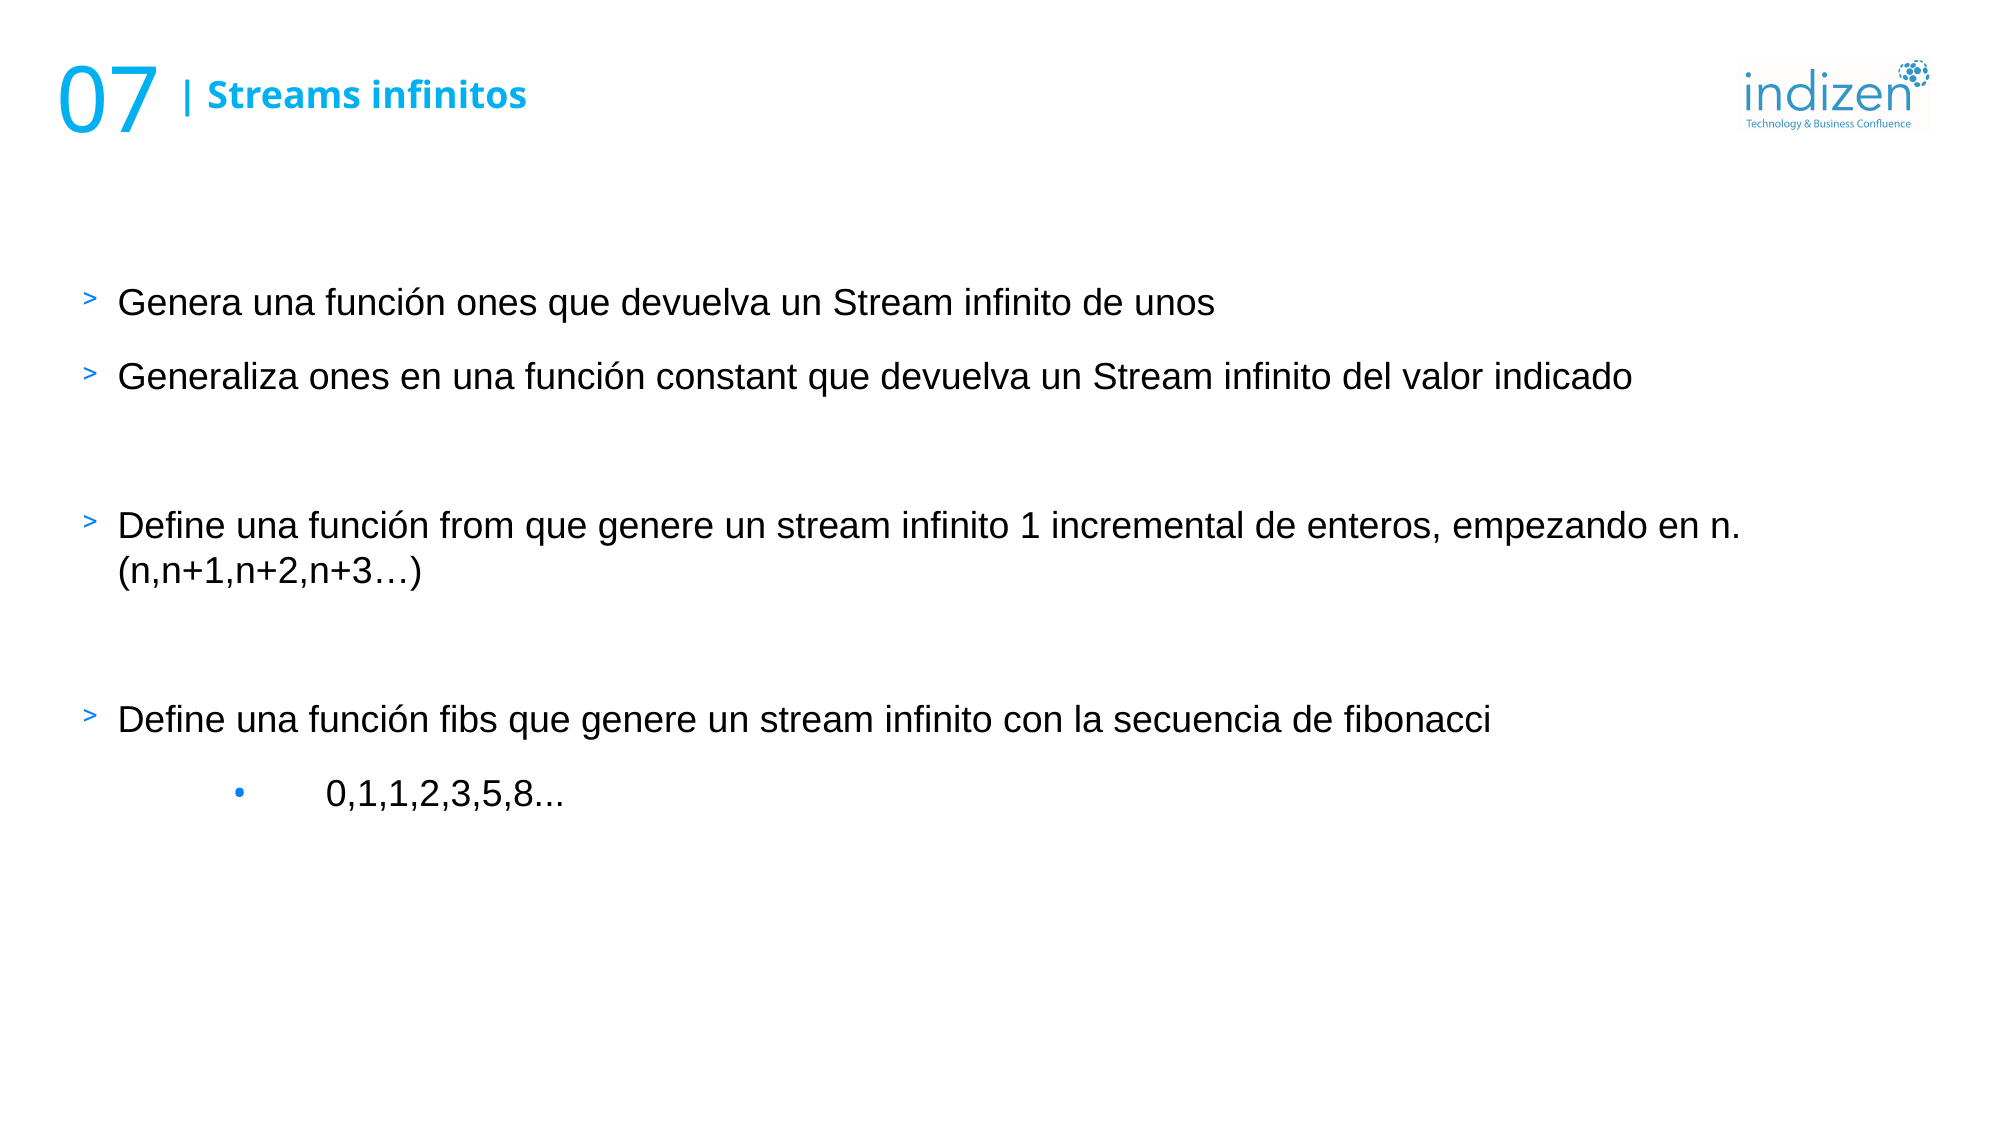

07
| Streams infinitos
Genera una función ones que devuelva un Stream infinito de unos
Generaliza ones en una función constant que devuelva un Stream infinito del valor indicado
Define una función from que genere un stream infinito 1 incremental de enteros, empezando en n. (n,n+1,n+2,n+3…)
Define una función fibs que genere un stream infinito con la secuencia de fibonacci
0,1,1,2,3,5,8...